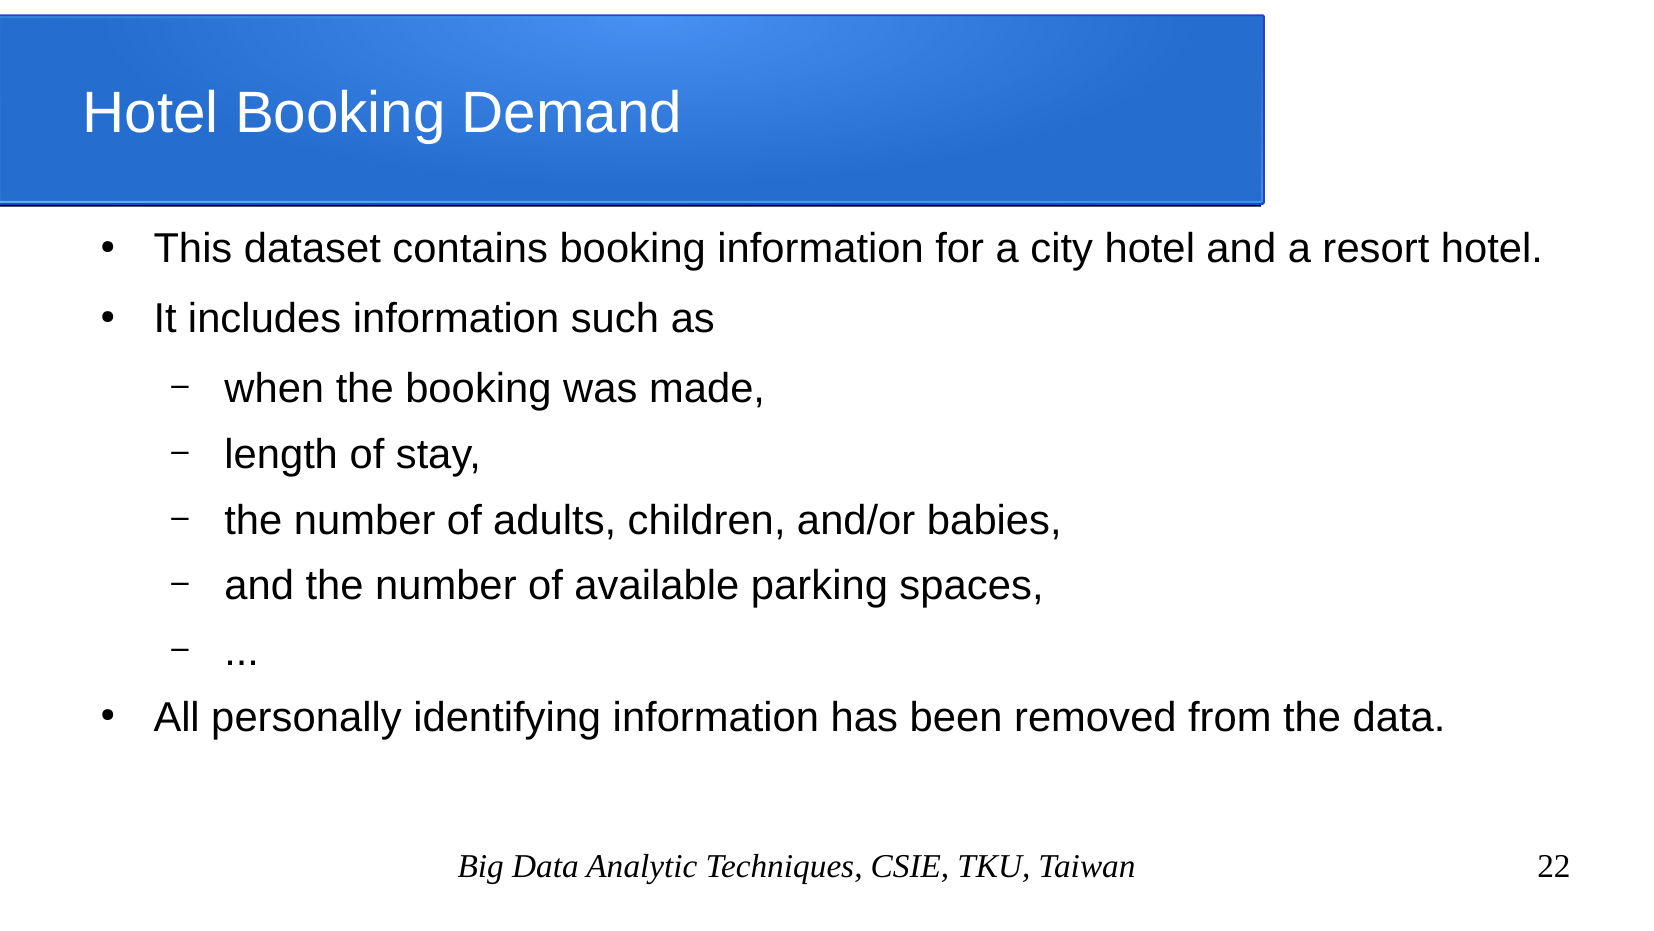

# Hotel Booking Demand
This dataset contains booking information for a city hotel and a resort hotel.
It includes information such as
when the booking was made,
length of stay,
the number of adults, children, and/or babies,
and the number of available parking spaces,
...
All personally identifying information has been removed from the data.
Big Data Analytic Techniques, CSIE, TKU, Taiwan
22